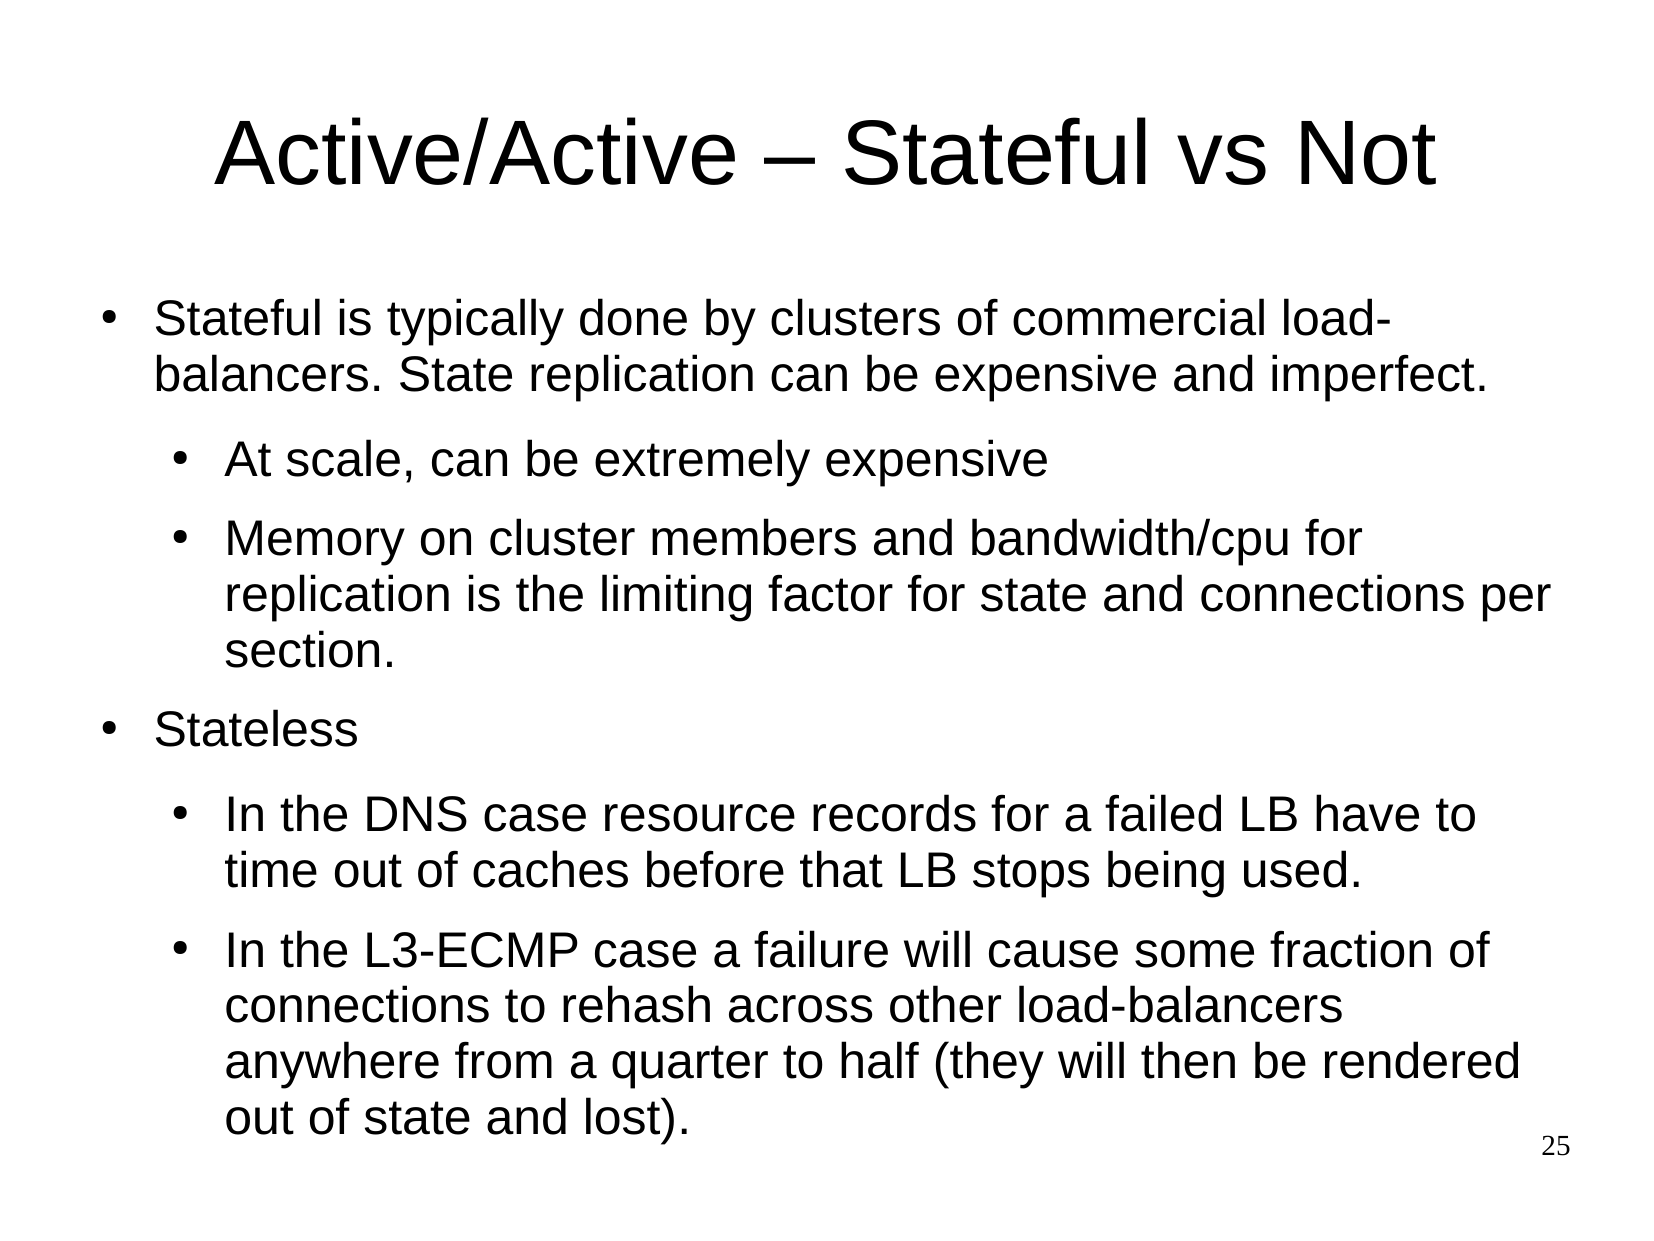

# Active/Active – Stateful vs Not
Stateful is typically done by clusters of commercial load-balancers. State replication can be expensive and imperfect.
At scale, can be extremely expensive
Memory on cluster members and bandwidth/cpu for replication is the limiting factor for state and connections per section.
Stateless
In the DNS case resource records for a failed LB have to time out of caches before that LB stops being used.
In the L3-ECMP case a failure will cause some fraction of connections to rehash across other load-balancers anywhere from a quarter to half (they will then be rendered out of state and lost).
25